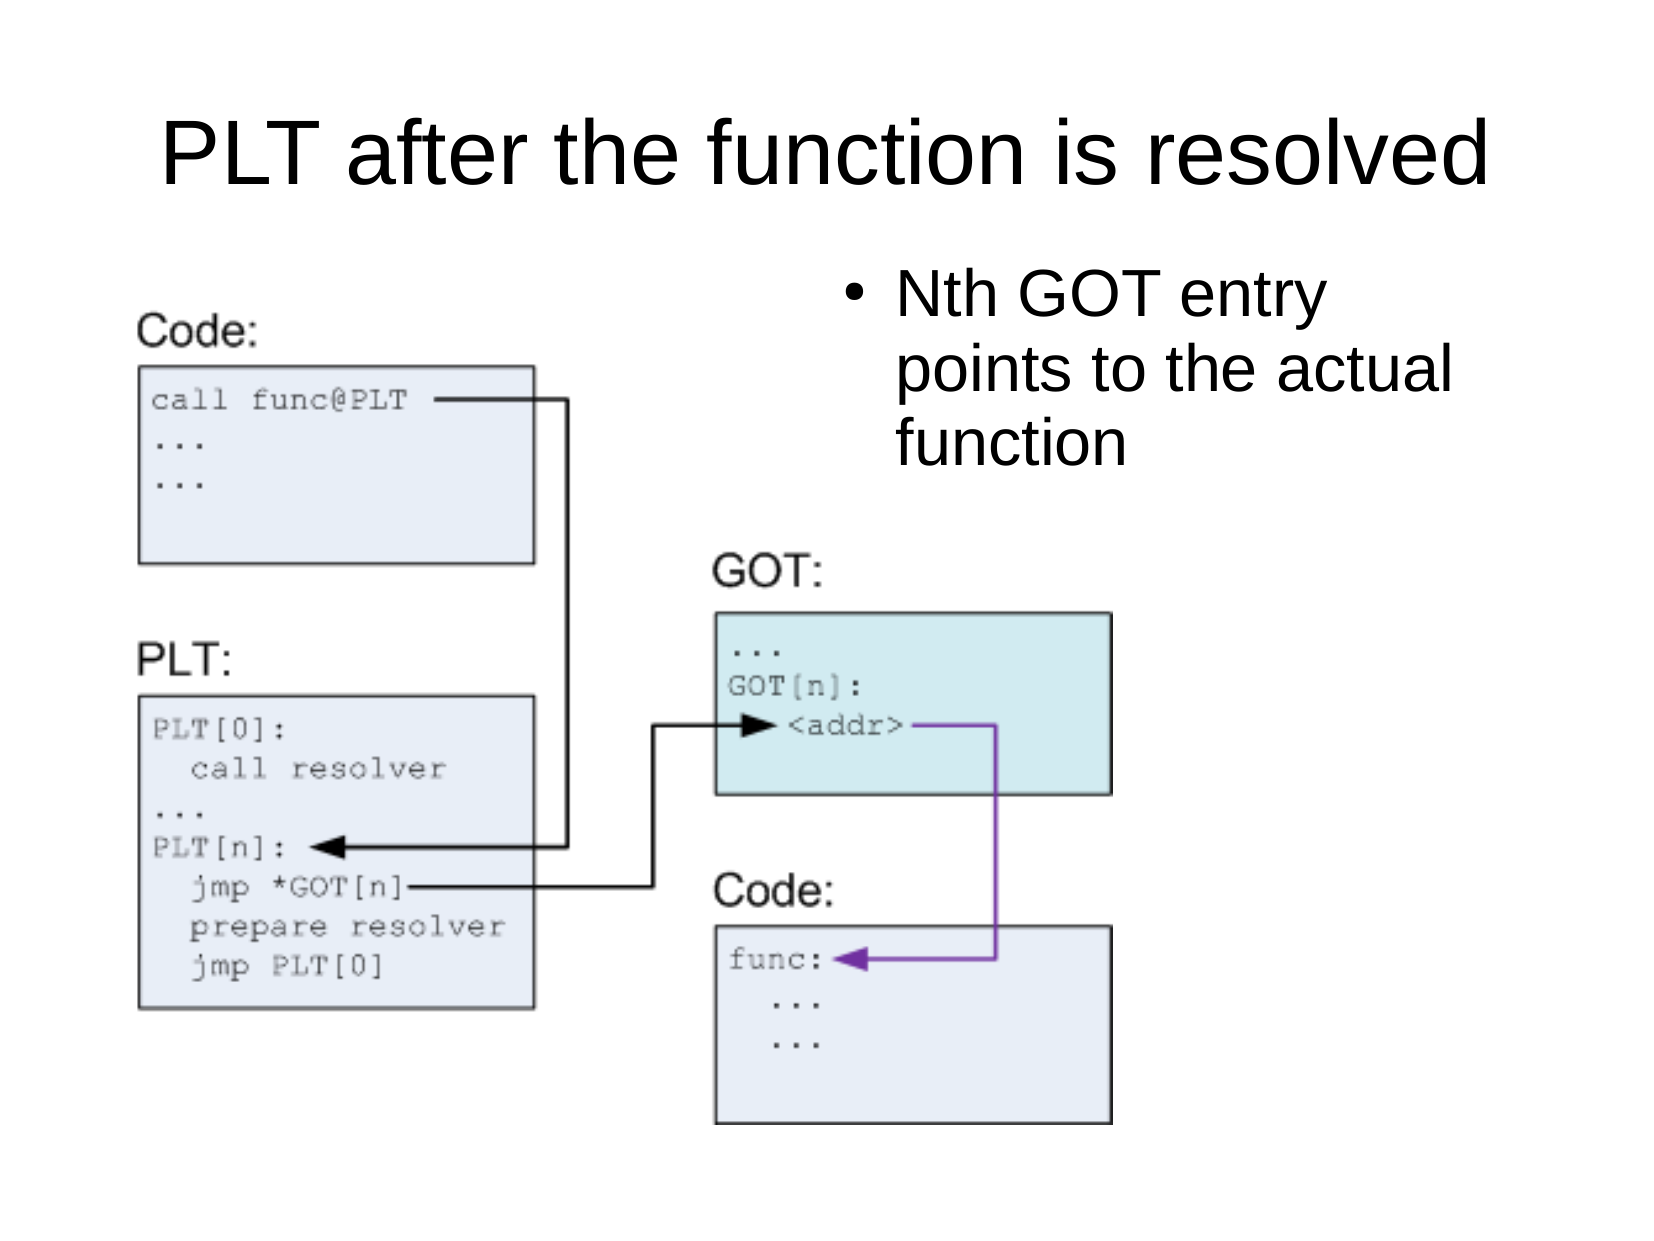

# PLT after the function is resolved
Nth GOT entry points to the actual function